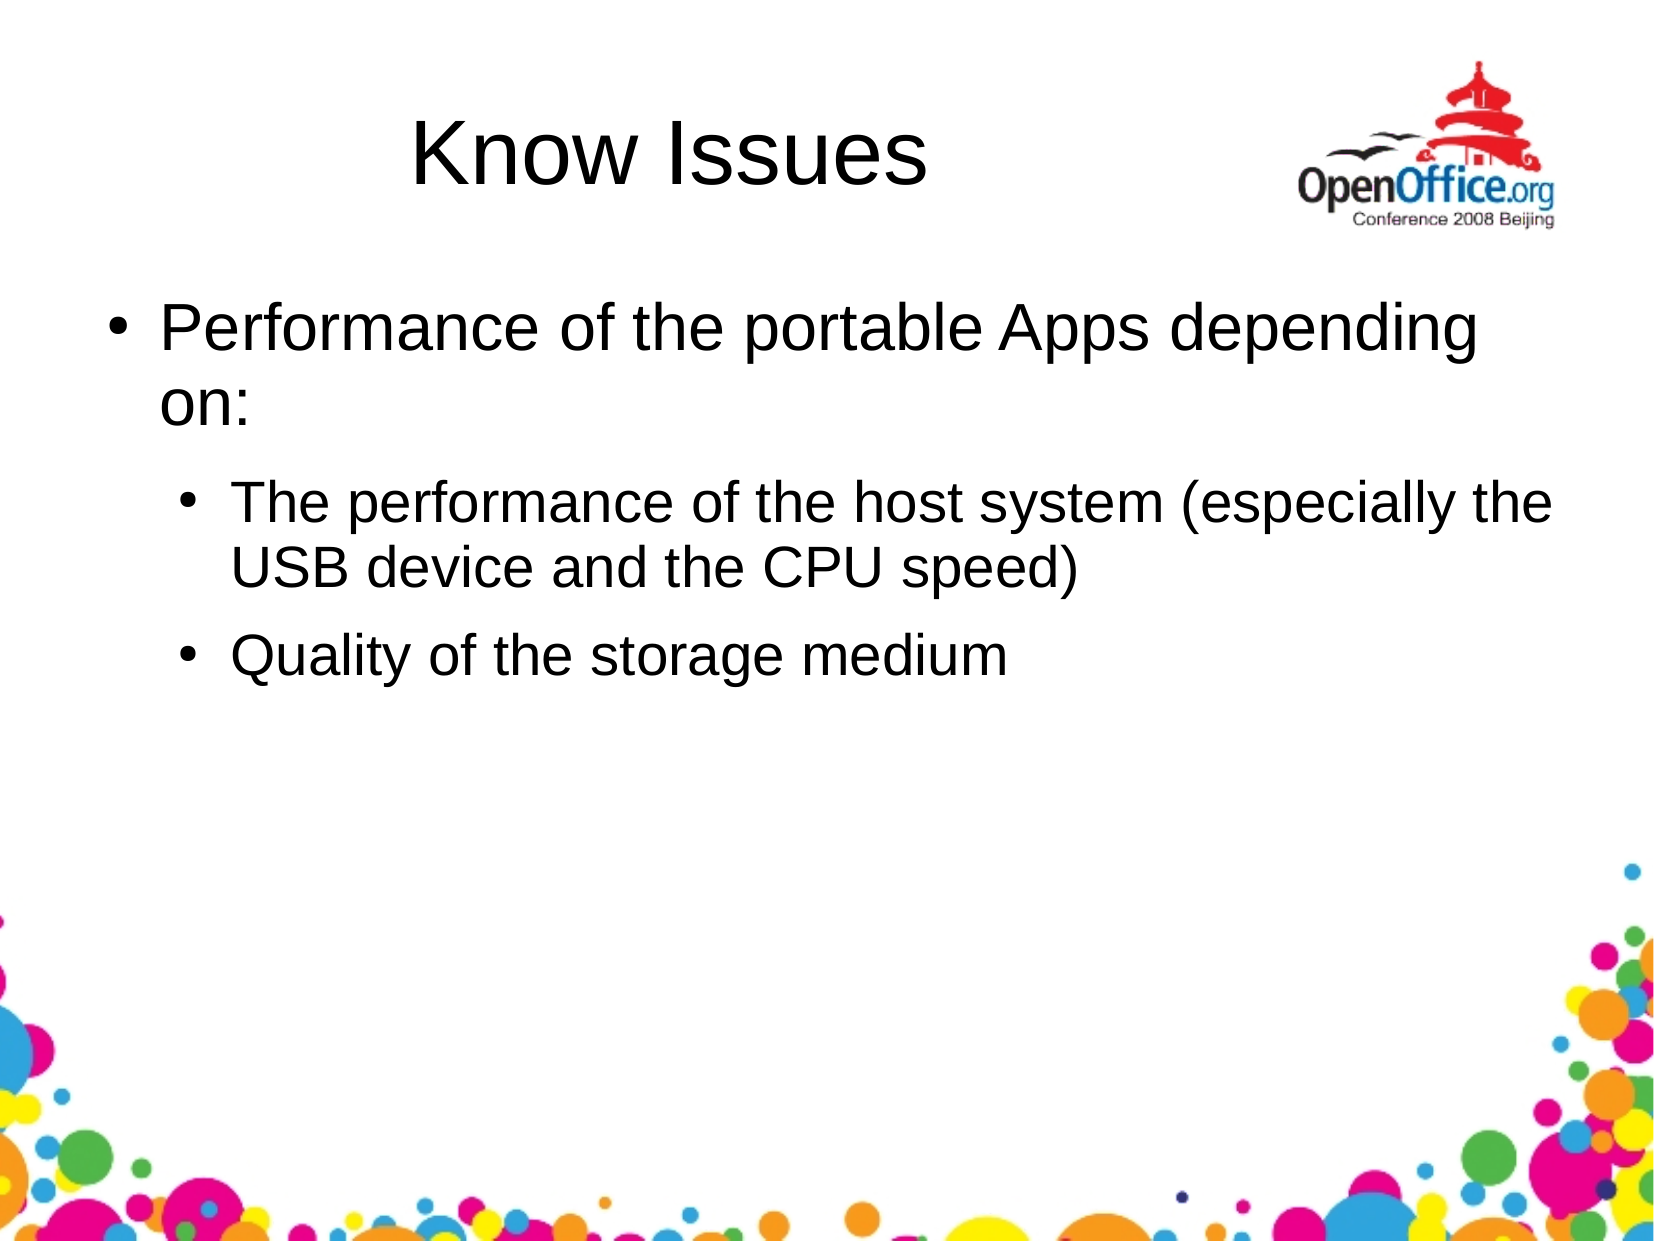

# Know Issues
Performance of the portable Apps depending on:
The performance of the host system (especially the USB device and the CPU speed)
Quality of the storage medium